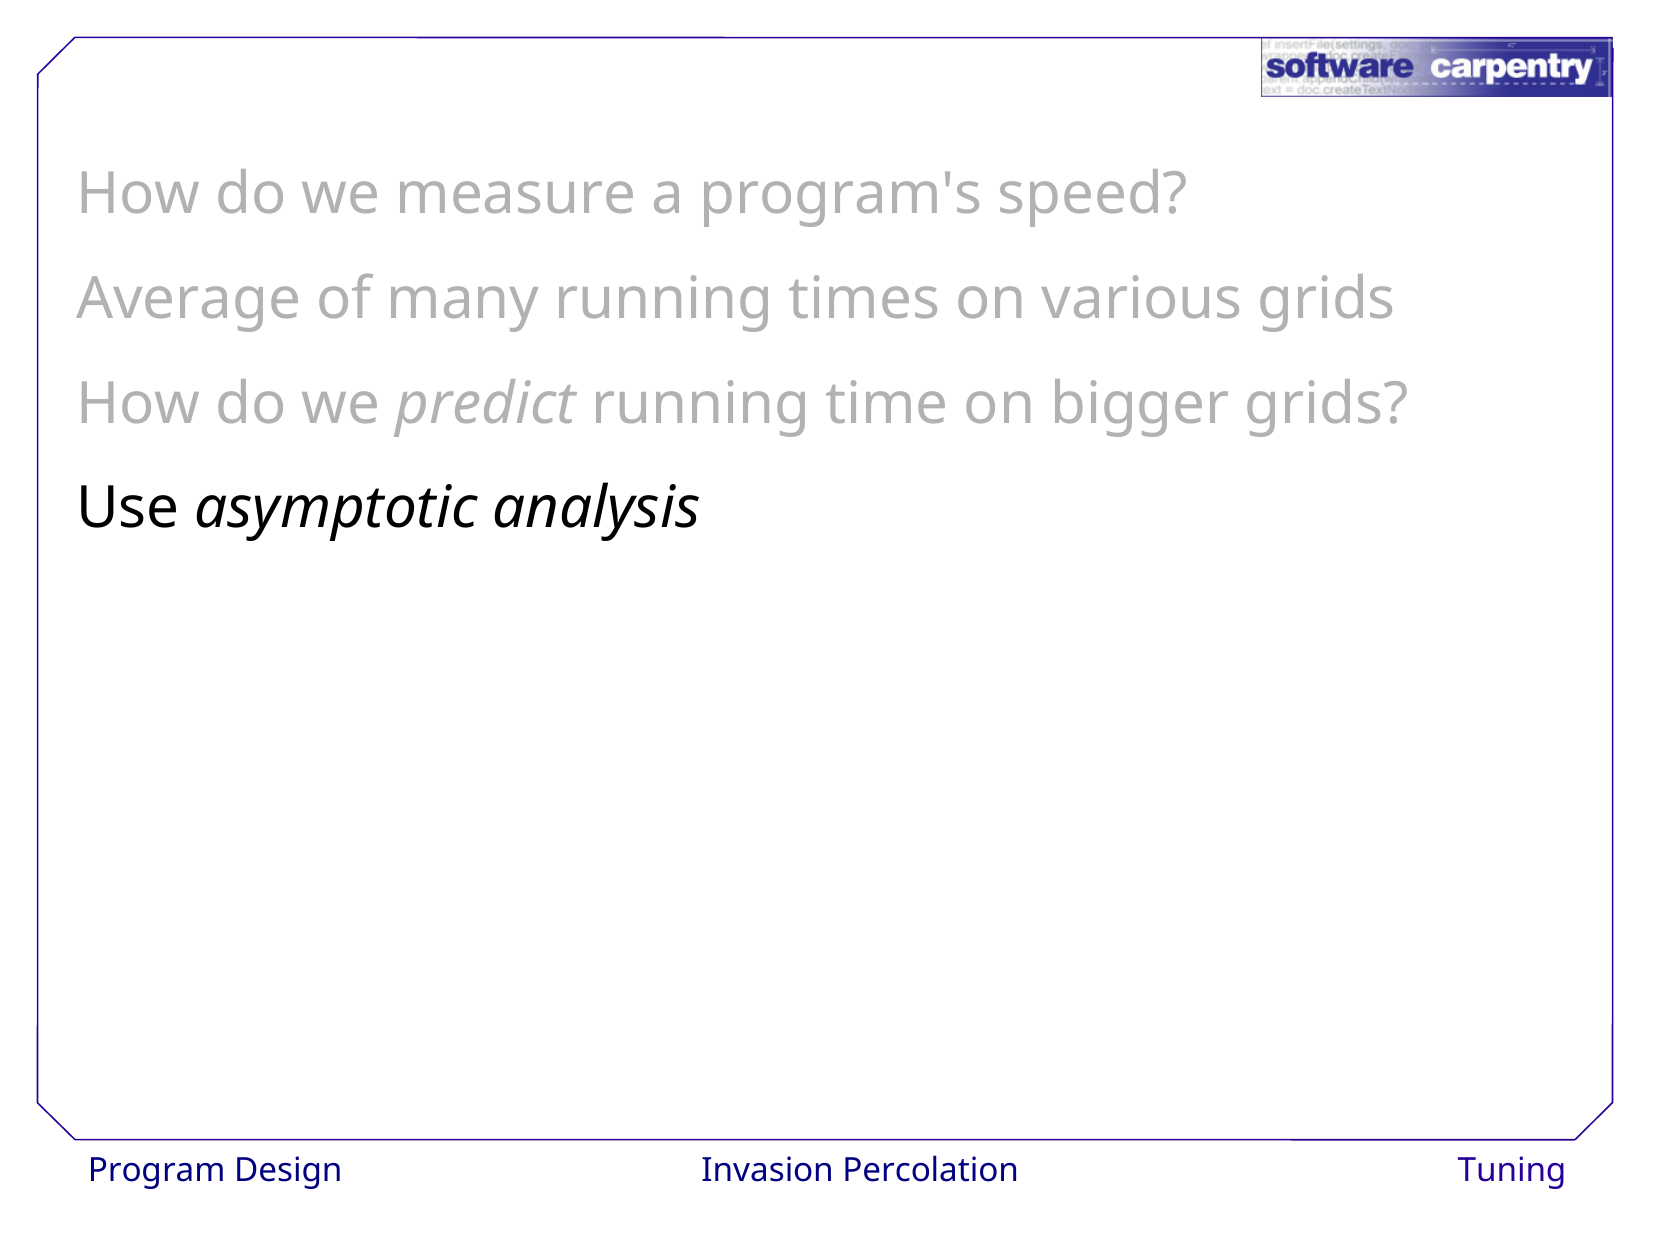

How do we measure a program's speed?
Average of many running times on various grids
How do we predict running time on bigger grids?
Use asymptotic analysis